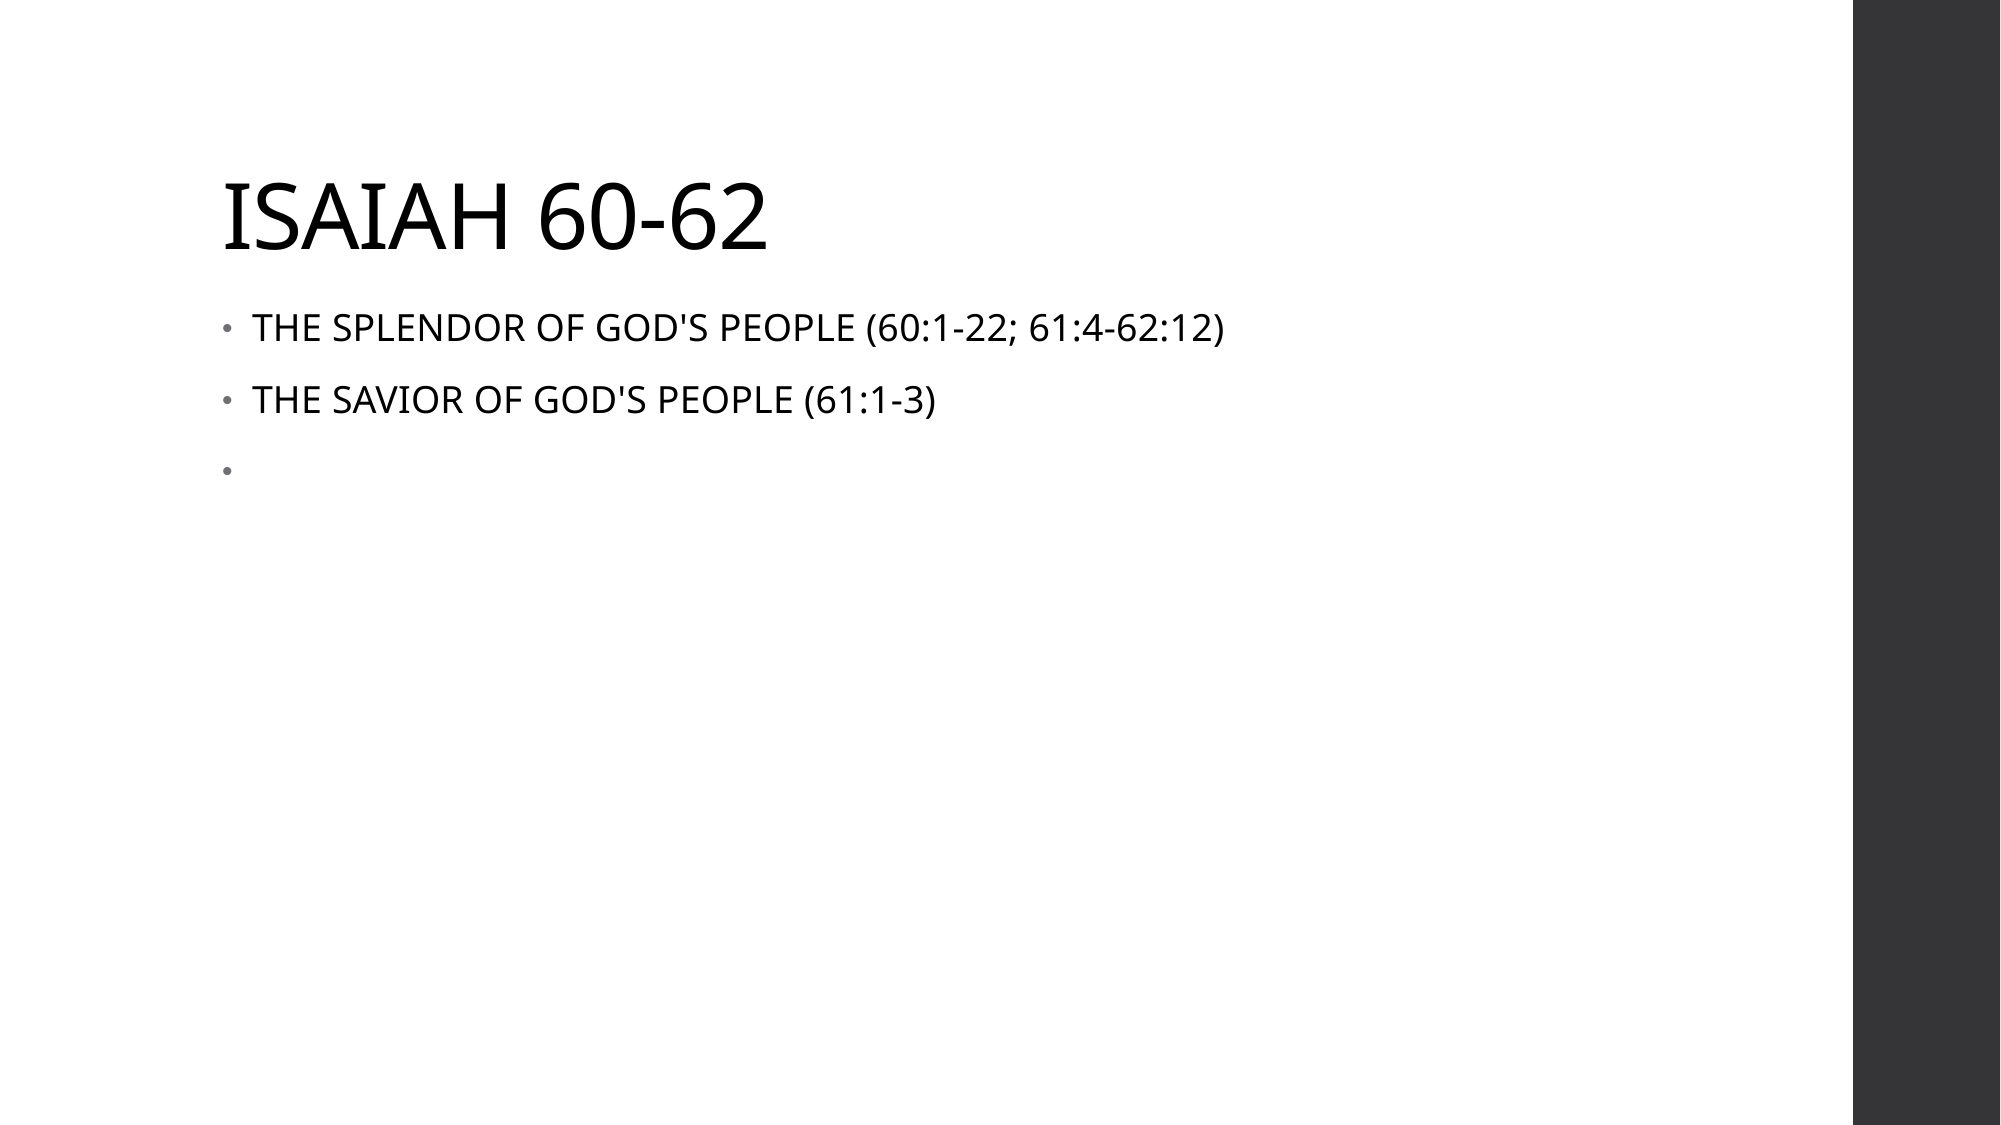

# ISAIAH 60-62
THE SPLENDOR OF GOD'S PEOPLE (60:1-22; 61:4-62:12)
THE SAVIOR OF GOD'S PEOPLE (61:1-3)